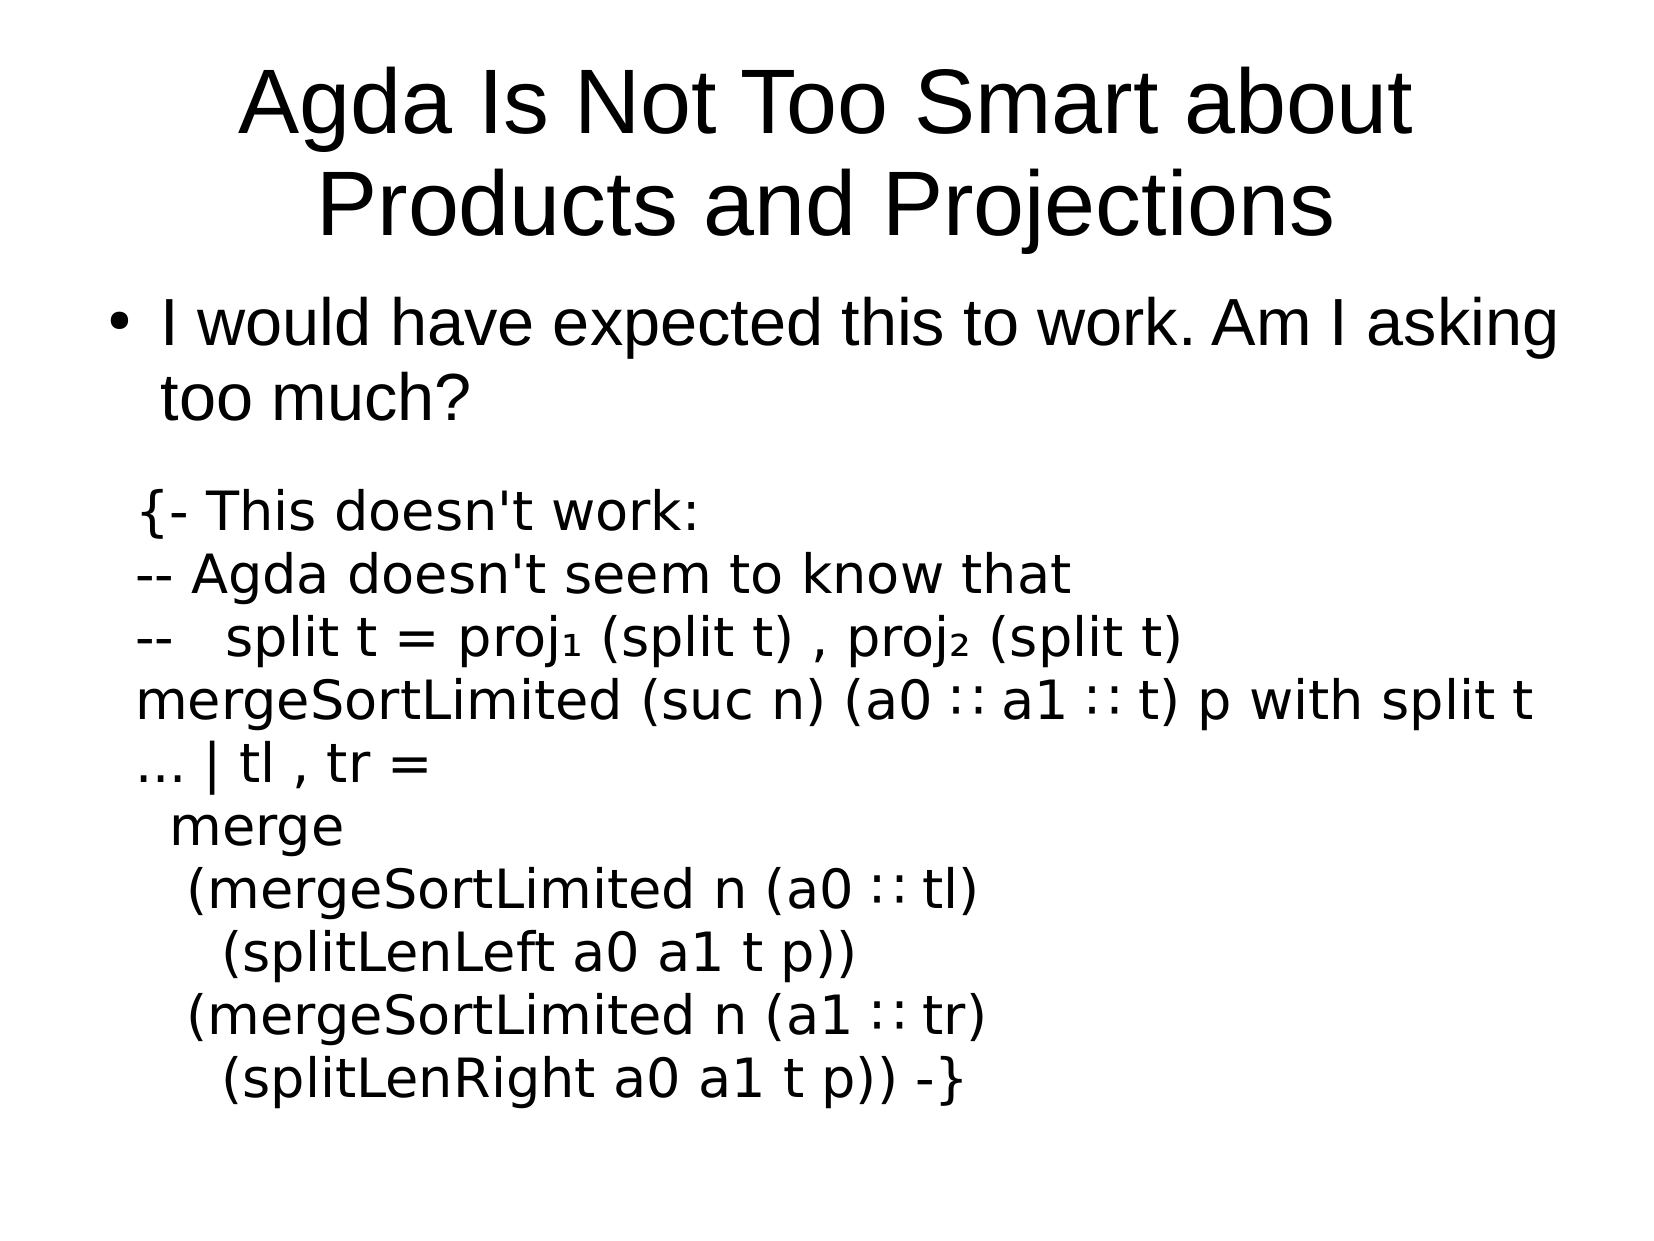

# Agda Is Not Too Smart about Products and Projections
I would have expected this to work. Am I asking too much?
{- This doesn't work:
-- Agda doesn't seem to know that
-- split t = proj₁ (split t) , proj₂ (split t)
mergeSortLimited (suc n) (a0 ∷ a1 ∷ t) p with split t
... | tl , tr =
 merge
 (mergeSortLimited n (a0 ∷ tl)
 (splitLenLeft a0 a1 t p))
 (mergeSortLimited n (a1 ∷ tr)
 (splitLenRight a0 a1 t p)) -}